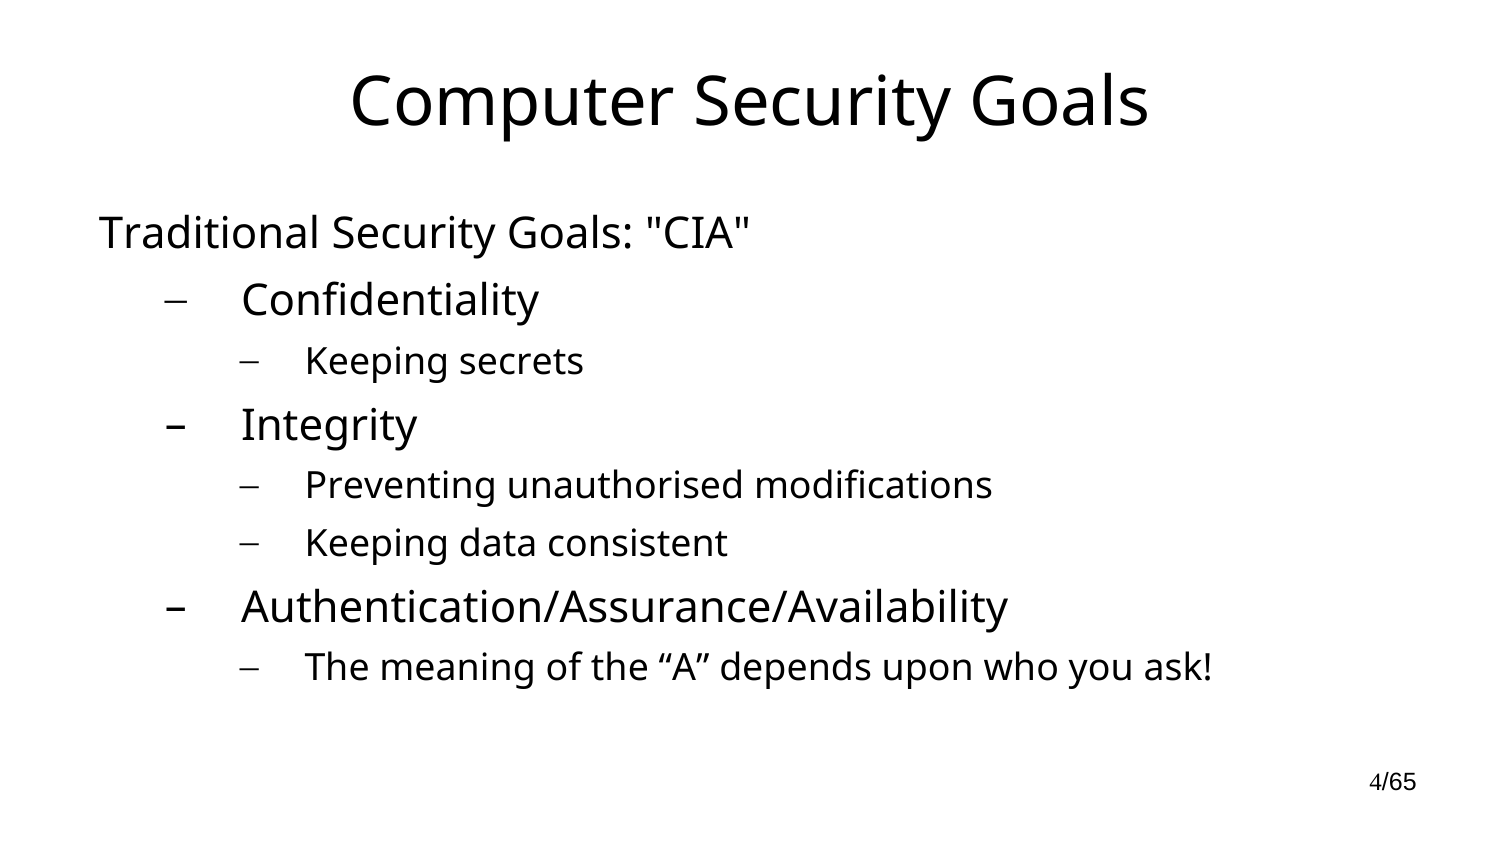

# Computer Security Goals
Traditional Security Goals: "CIA"
Confidentiality
Keeping secrets
Integrity
Preventing unauthorised modifications
Keeping data consistent
Authentication/Assurance/Availability
The meaning of the “A” depends upon who you ask!